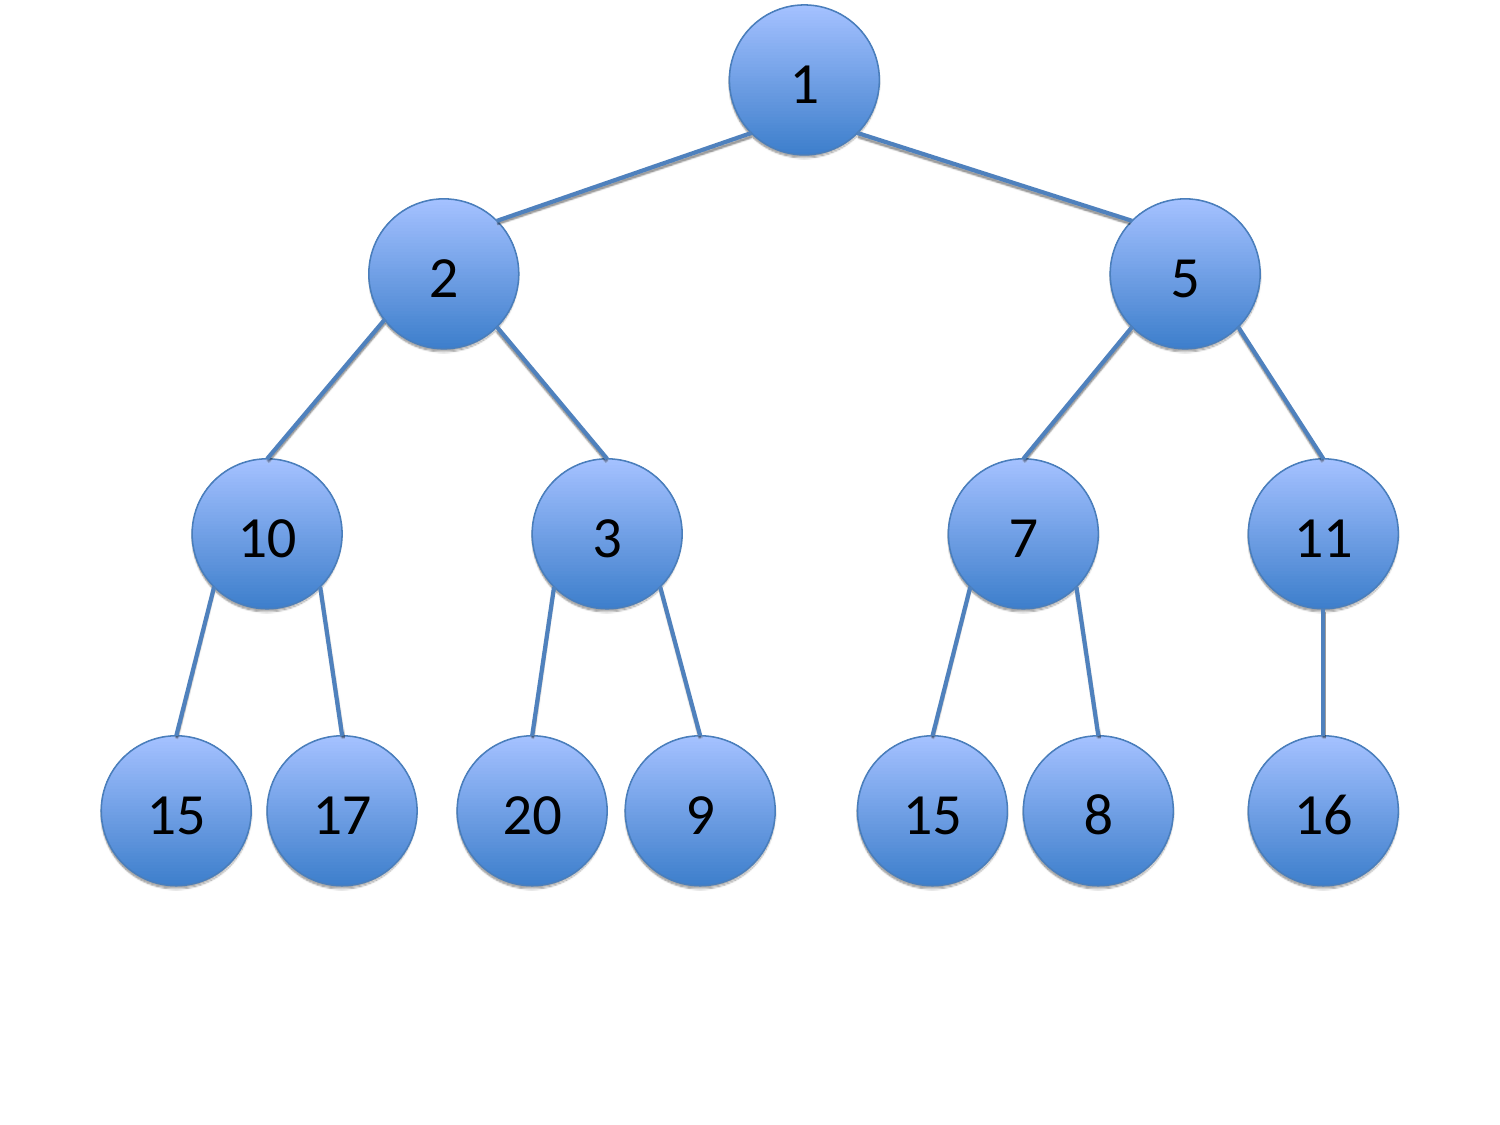

1
2
5
10
3
7
11
15
17
20
9
15
8
16